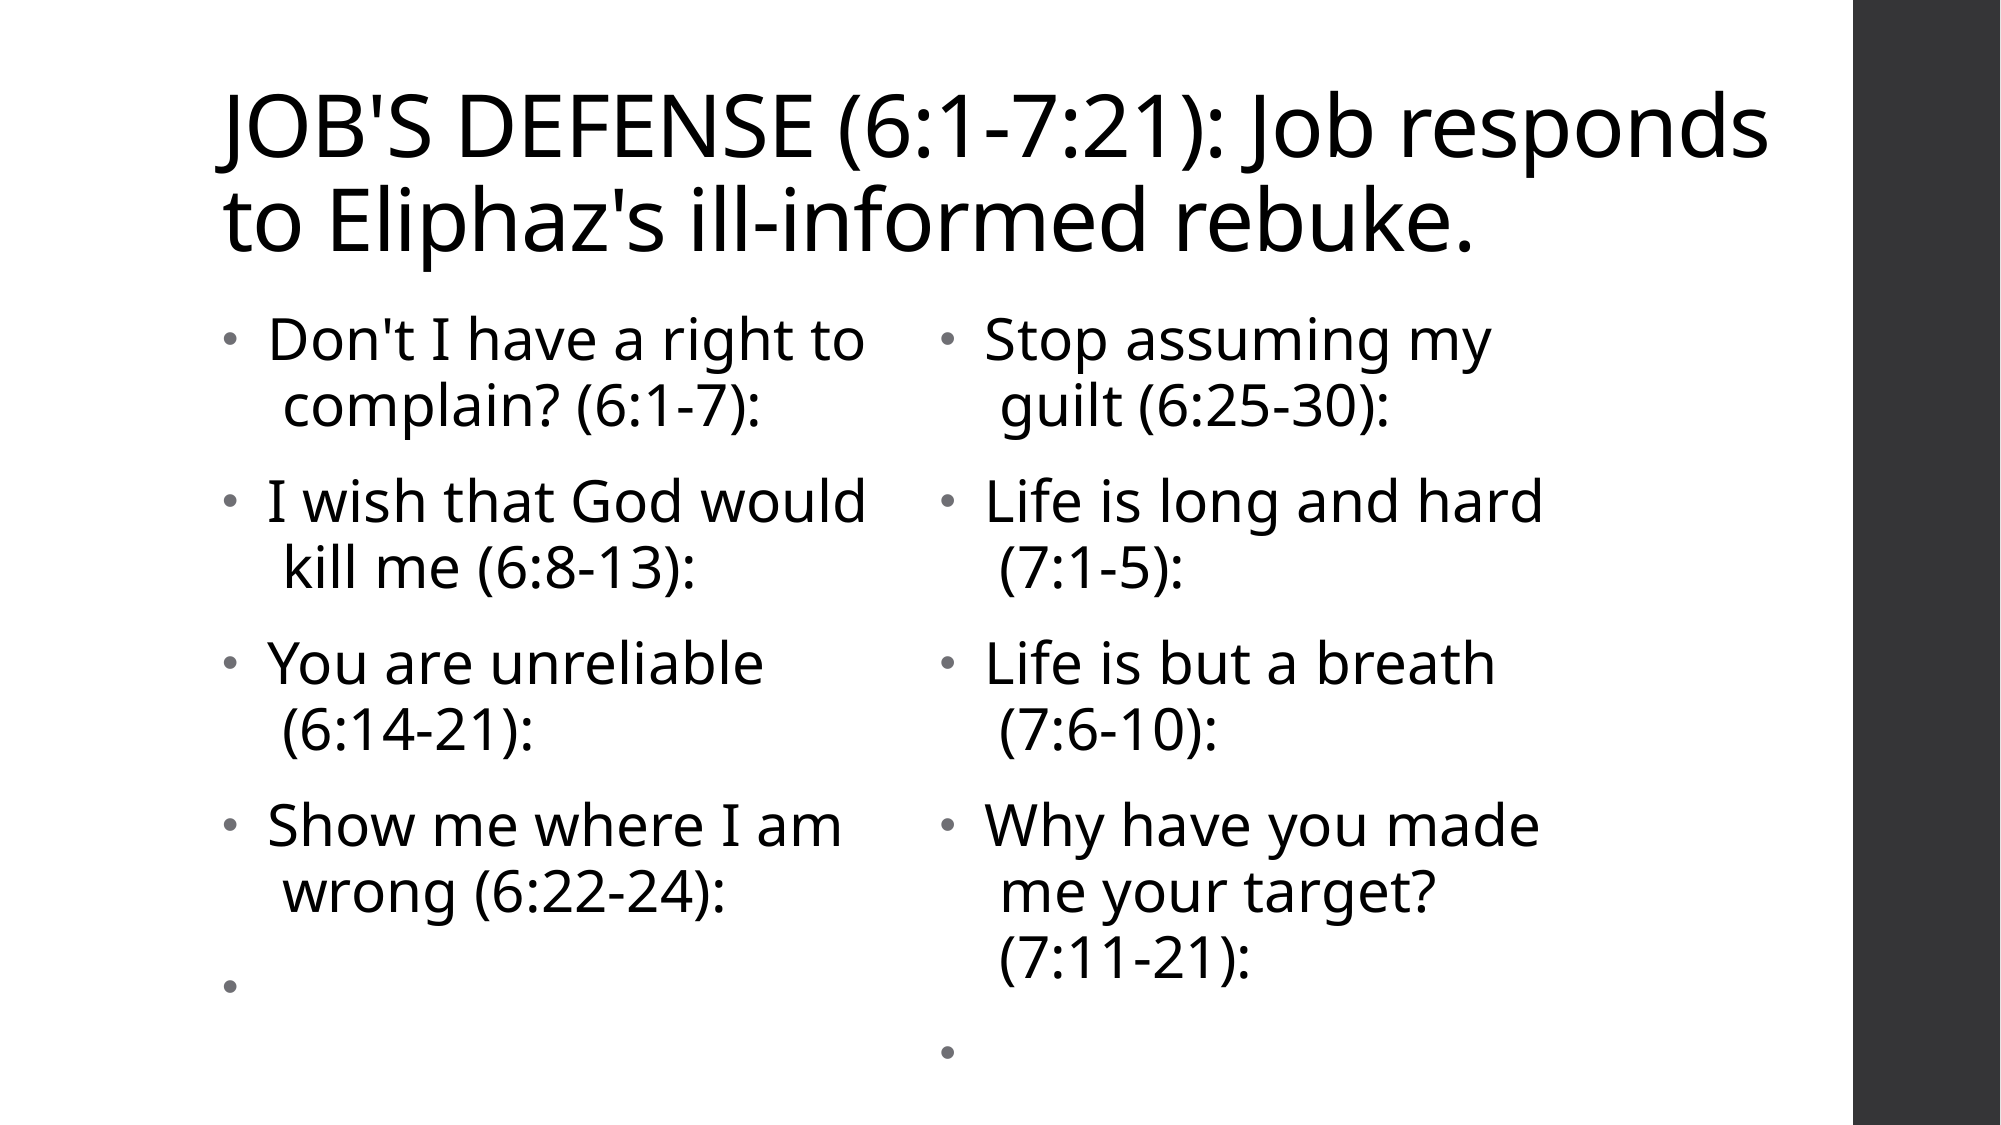

# JOB'S DEFENSE (6:1-7:21): Job responds to Eliphaz's ill-informed rebuke.
 Don't I have a right to complain? (6:1-7):
 I wish that God would kill me (6:8-13):
 You are unreliable (6:14-21):
 Show me where I am wrong (6:22-24):
 Stop assuming my guilt (6:25-30):
 Life is long and hard (7:1-5):
 Life is but a breath (7:6-10):
 Why have you made me your target? (7:11-21):